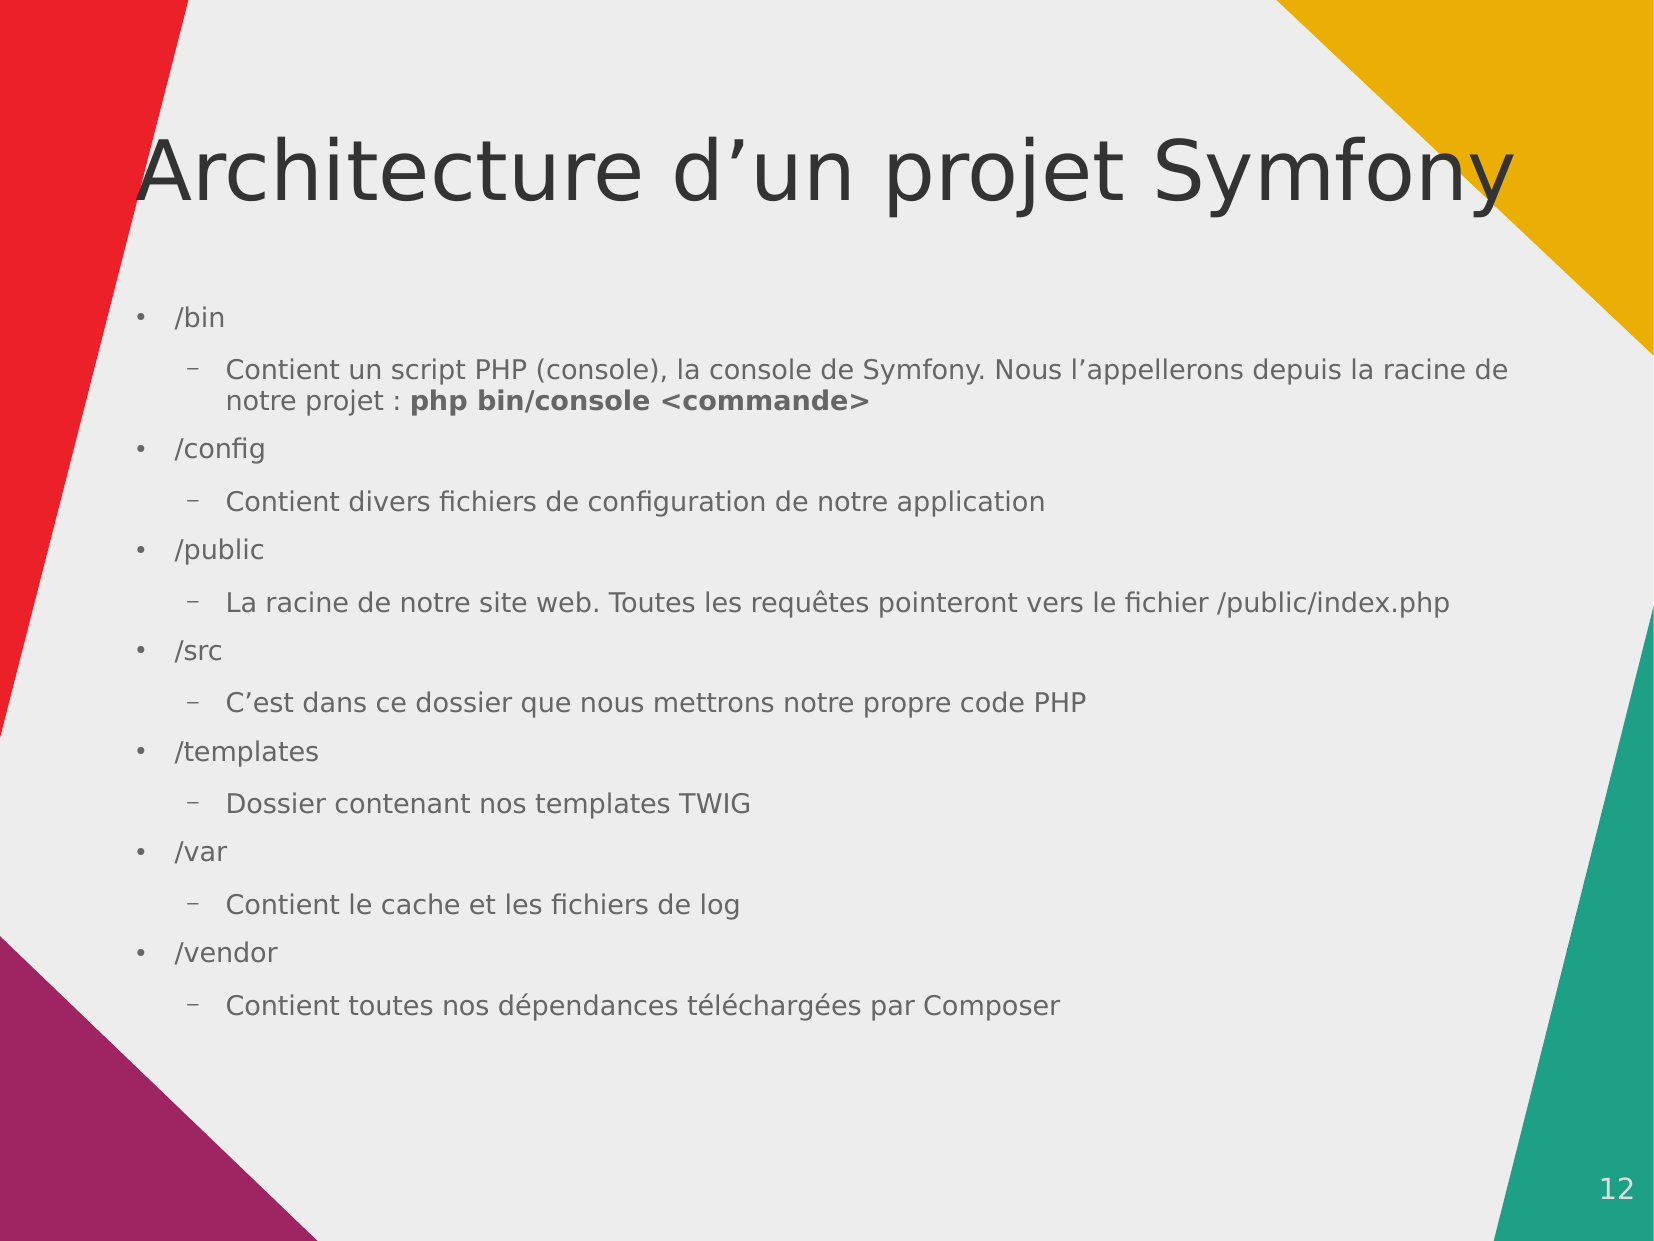

# Architecture d’un projet Symfony
/bin
Contient un script PHP (console), la console de Symfony. Nous l’appellerons depuis la racine de notre projet : php bin/console <commande>
/config
Contient divers fichiers de configuration de notre application
/public
La racine de notre site web. Toutes les requêtes pointeront vers le fichier /public/index.php
/src
C’est dans ce dossier que nous mettrons notre propre code PHP
/templates
Dossier contenant nos templates TWIG
/var
Contient le cache et les fichiers de log
/vendor
Contient toutes nos dépendances téléchargées par Composer
12